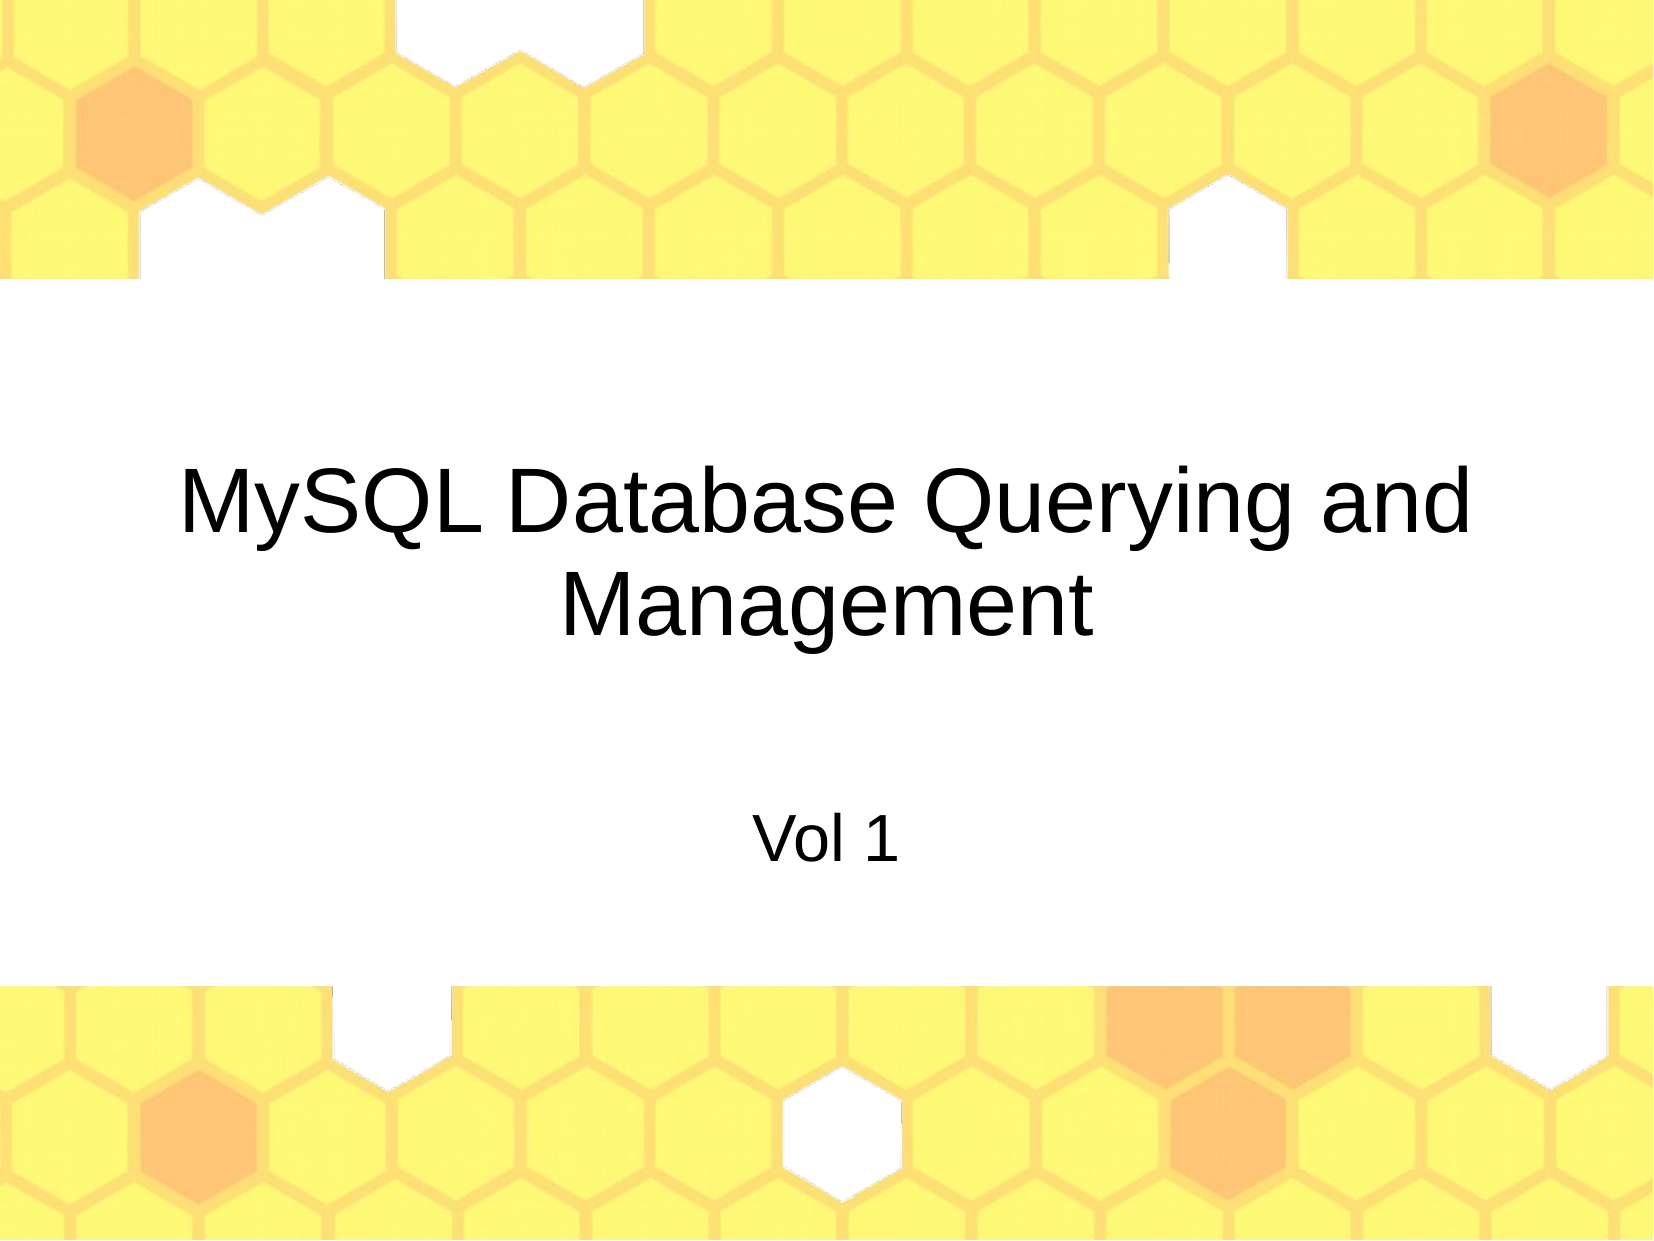

# MySQL Database Querying and Management
Vol 1